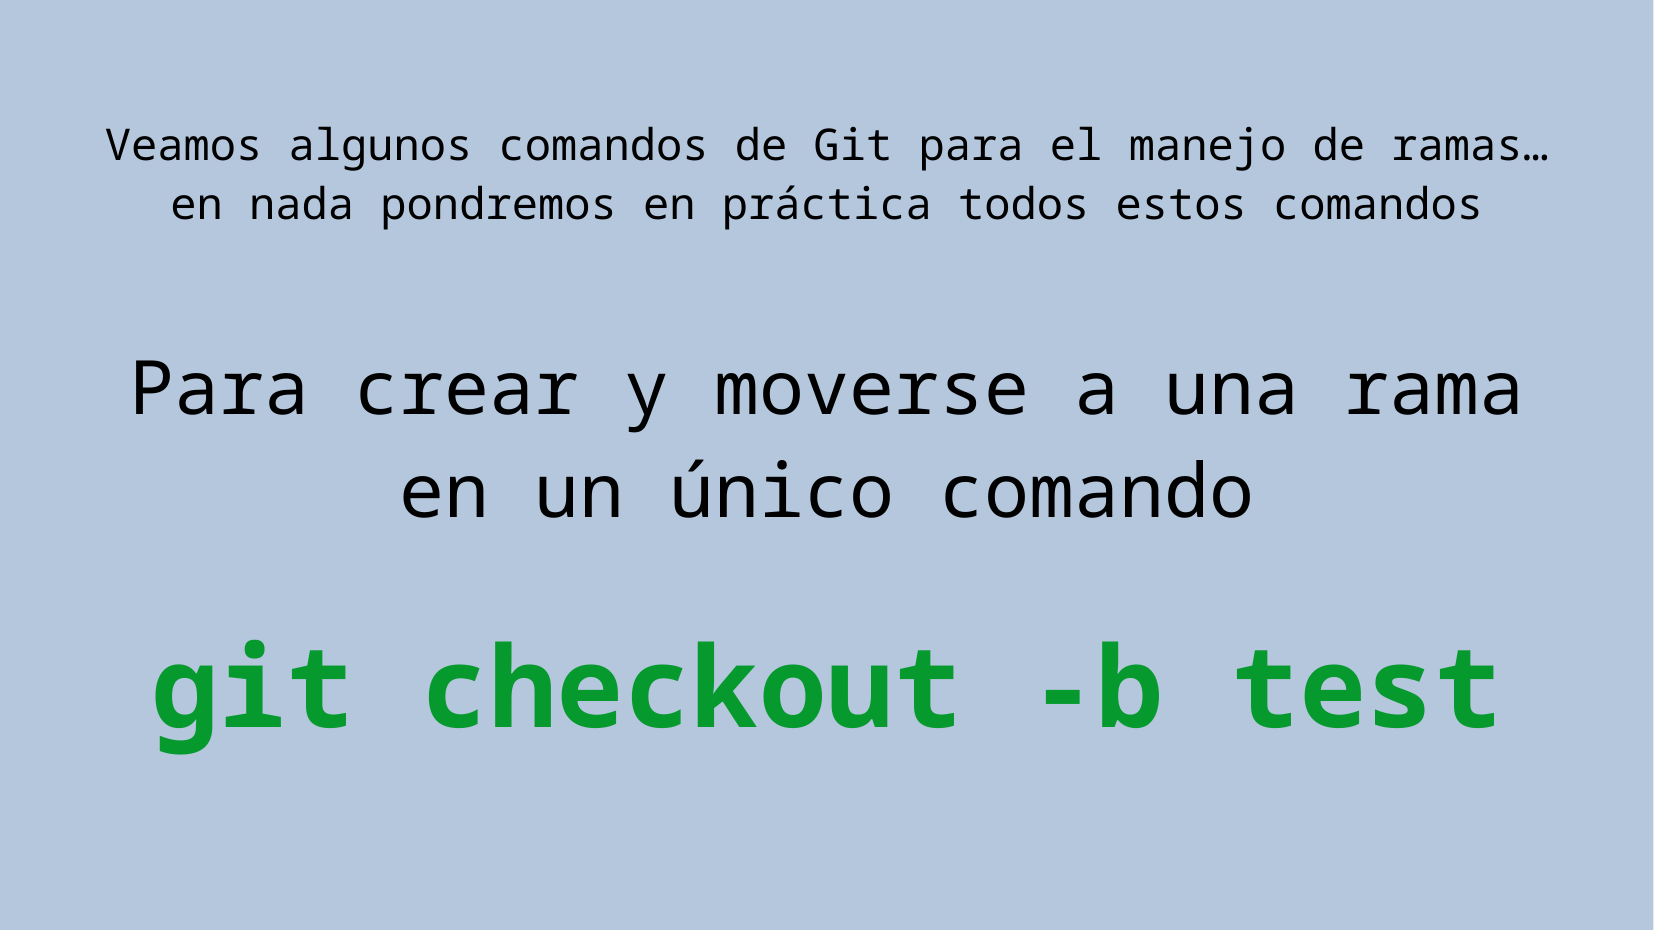

# Veamos algunos comandos de Git para el manejo de ramas… en nada pondremos en práctica todos estos comandos
Para crear y moverse a una rama en un único comando
git checkout -b test